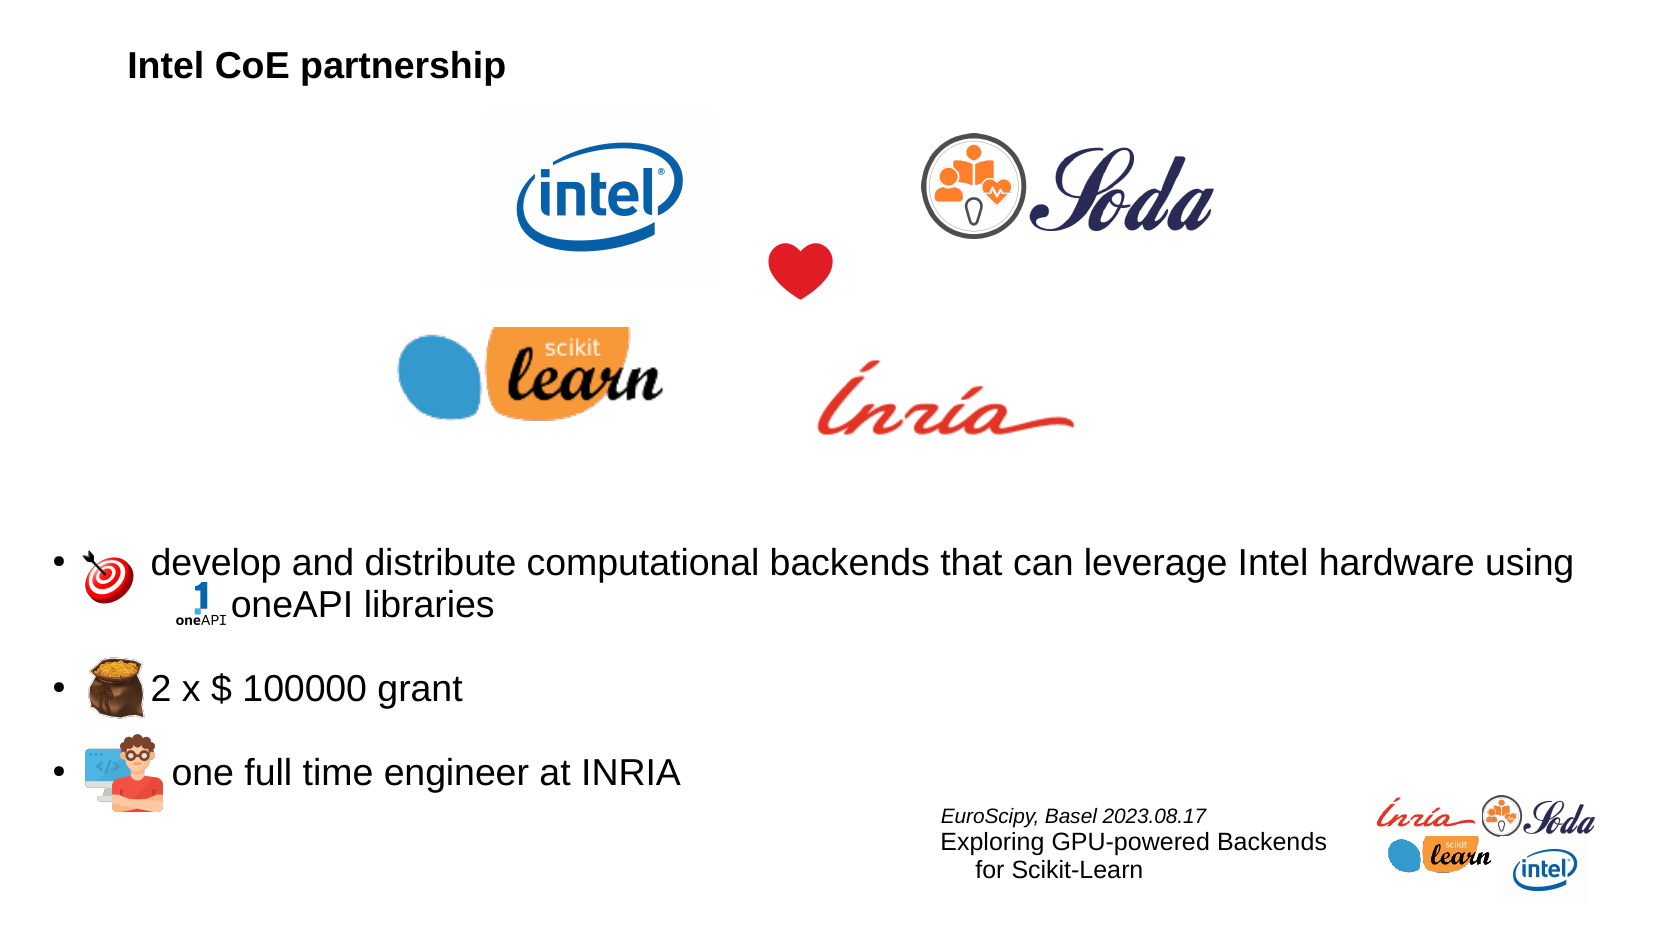

Intel CoE partnership
 develop and distribute computational backends that can leverage Intel hardware using
 oneAPI libraries
 2 x $ 100000 grant
 one full time engineer at INRIA
 EuroScipy, Basel 2023.08.17
 Exploring GPU-powered Backends
 for Scikit-Learn